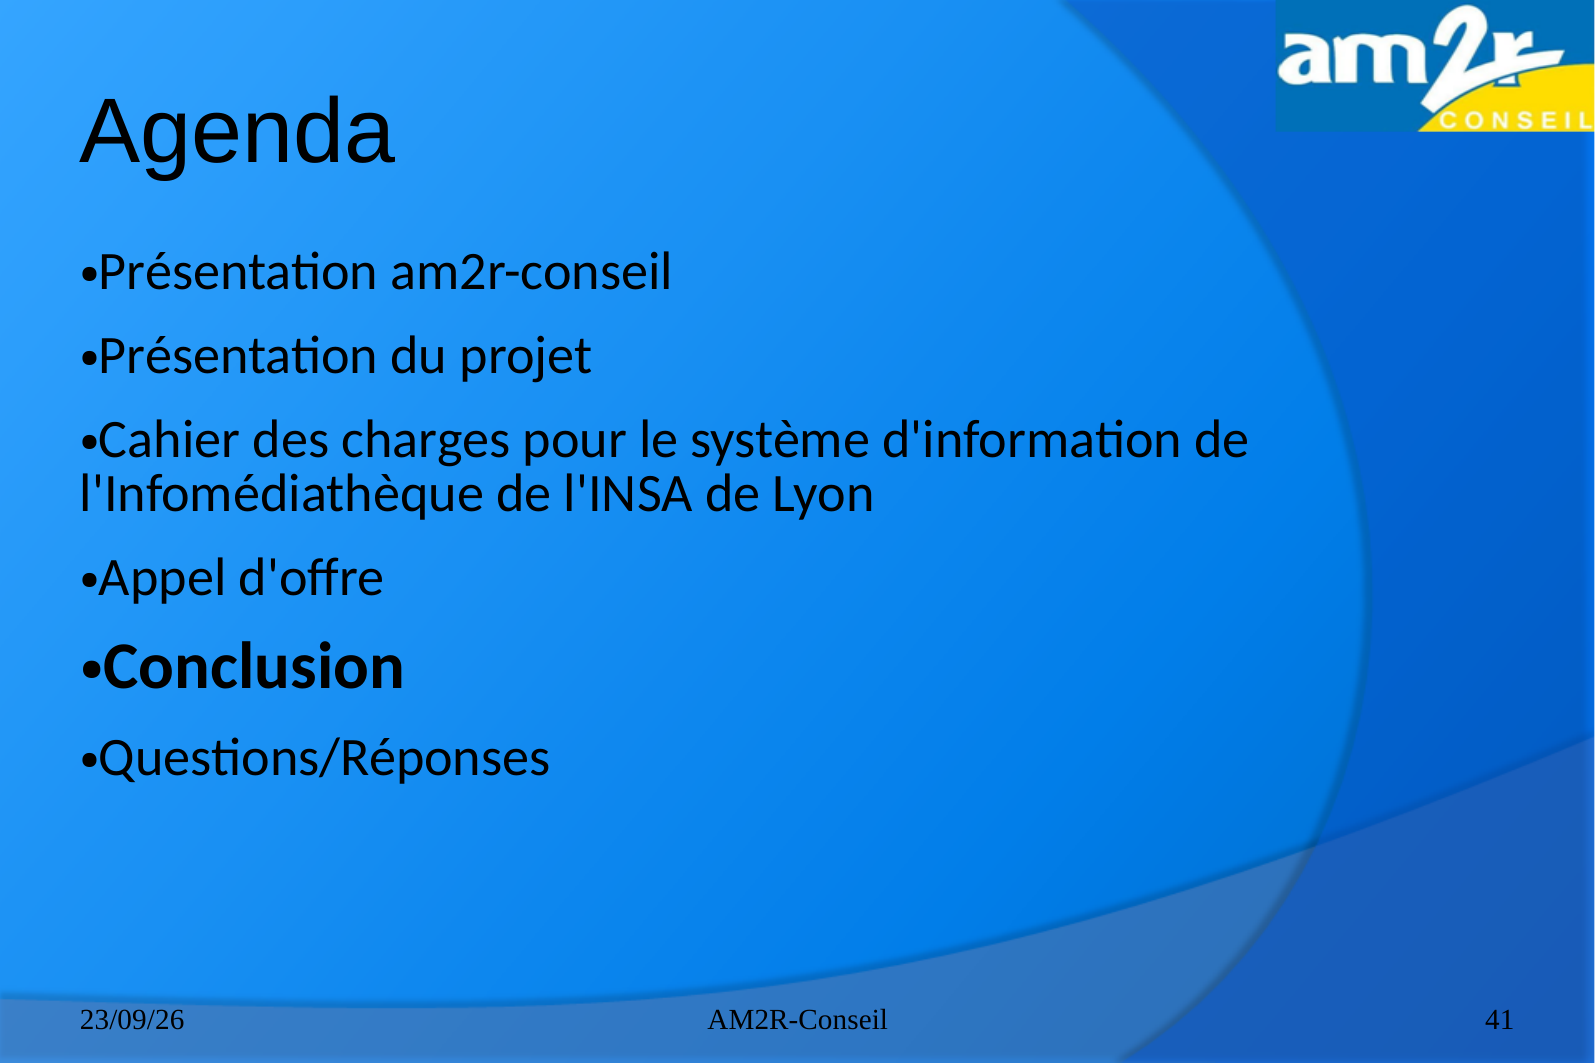

# Agenda
Présentation am2r-conseil
Présentation du projet
Cahier des charges pour le système d'information de l'Infomédiathèque de l'INSA de Lyon
Appel d'offre
Conclusion
Questions/Réponses
AM2R-Conseil
41